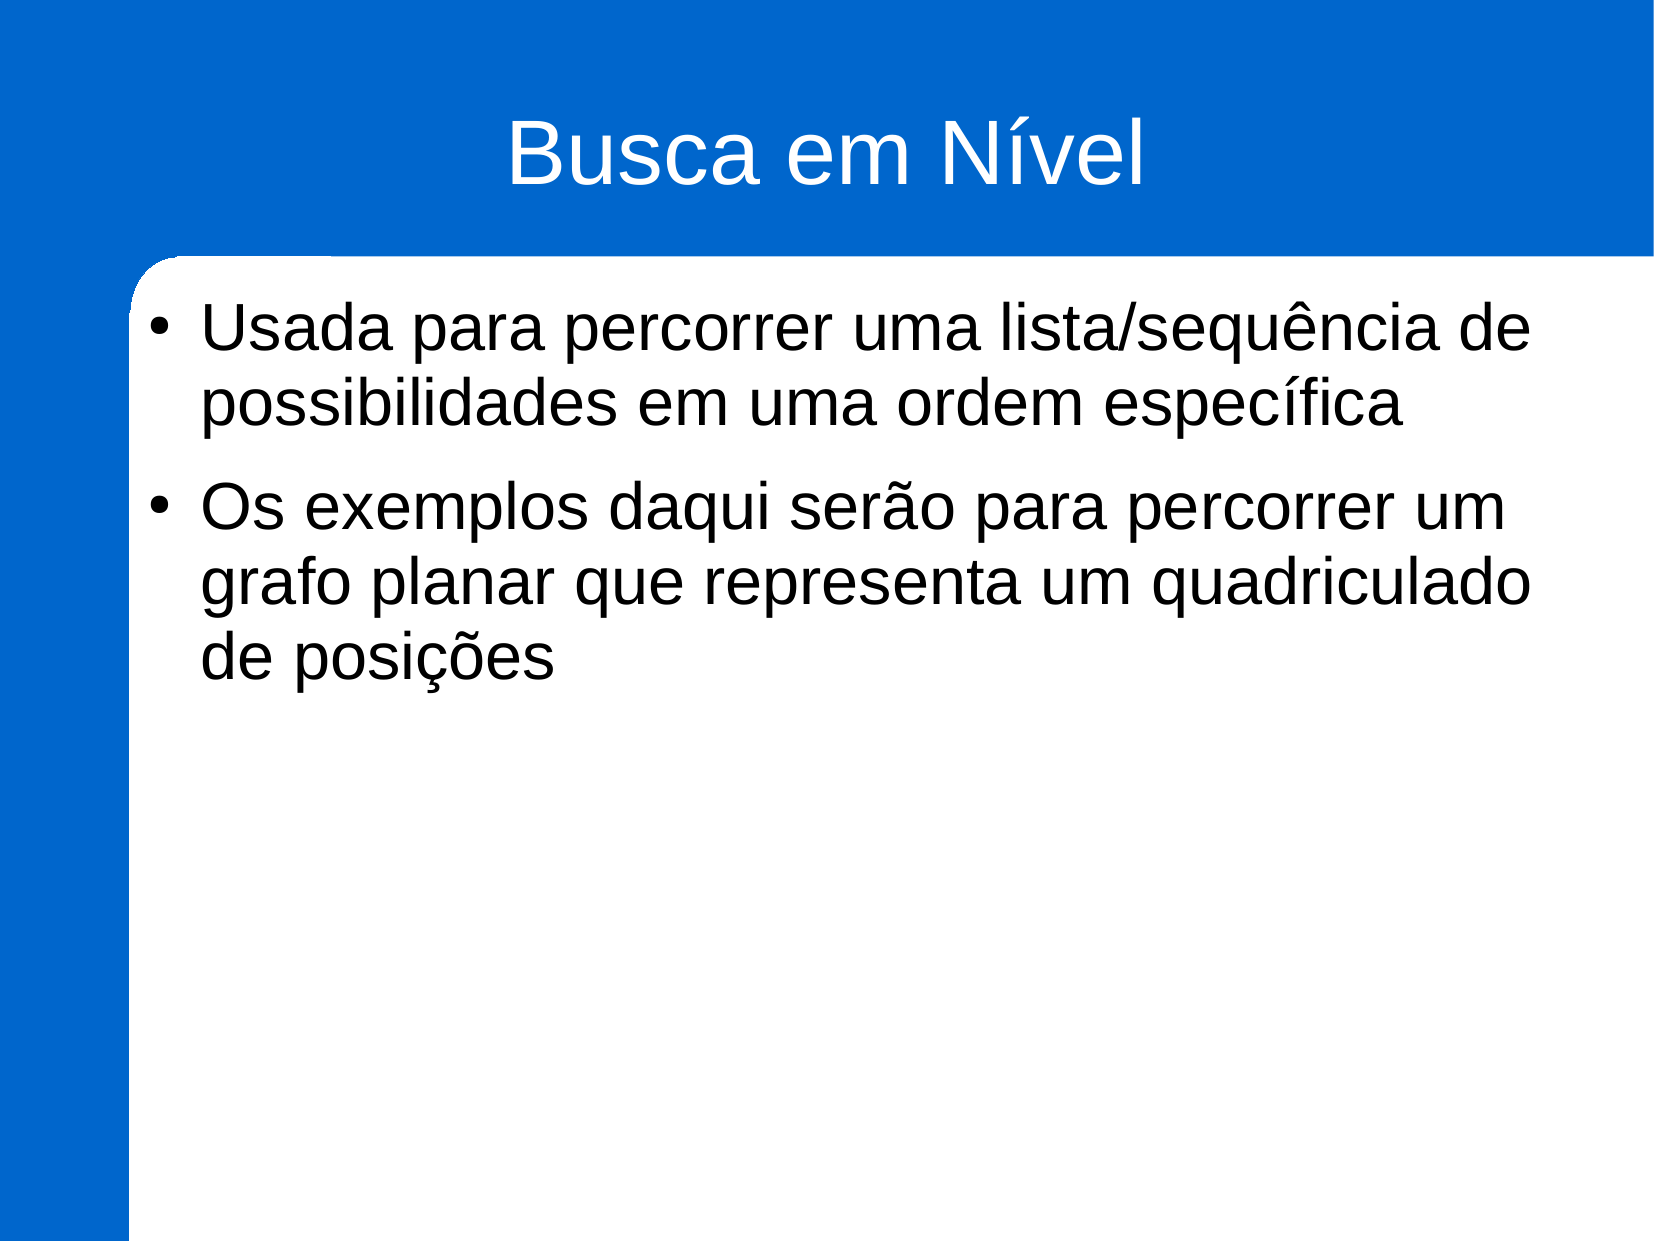

# Busca em Nível
Usada para percorrer uma lista/sequência de possibilidades em uma ordem específica
Os exemplos daqui serão para percorrer um grafo planar que representa um quadriculado de posições